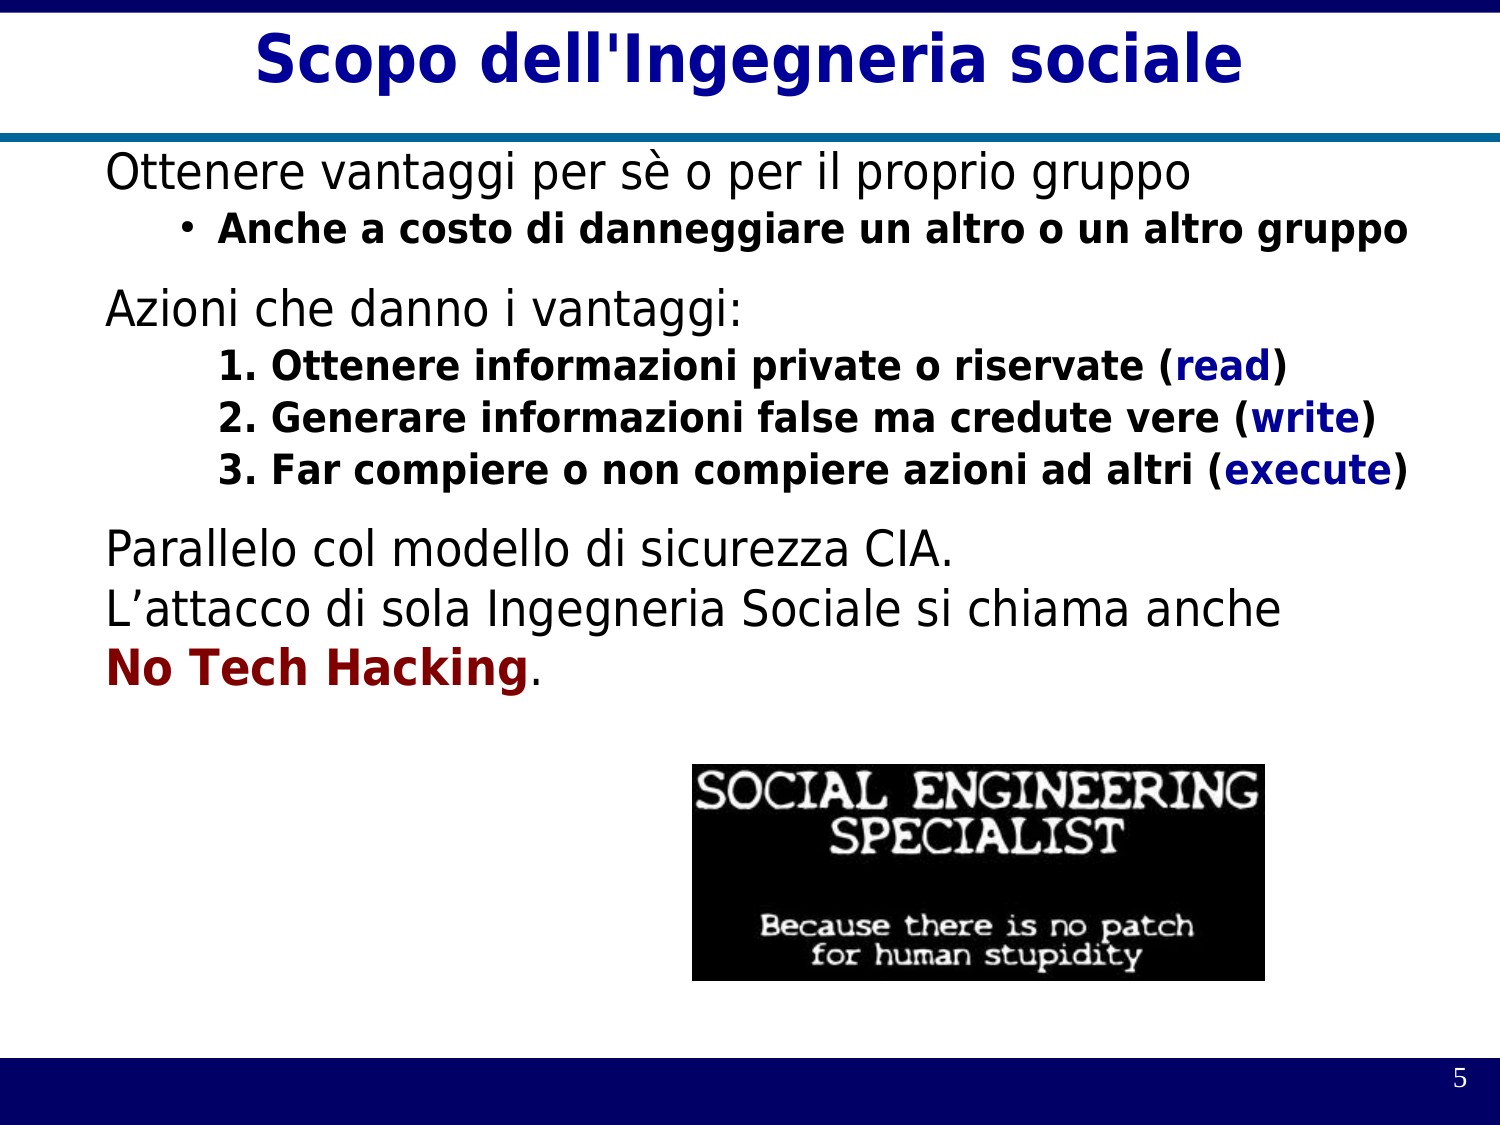

# Scopo dell'Ingegneria sociale
Ottenere vantaggi per sè o per il proprio gruppo
Anche a costo di danneggiare un altro o un altro gruppo
Azioni che danno i vantaggi:
1. Ottenere informazioni private o riservate (read)
2. Generare informazioni false ma credute vere (write)
3. Far compiere o non compiere azioni ad altri (execute)
Parallelo col modello di sicurezza CIA.
L’attacco di sola Ingegneria Sociale si chiama anche
No Tech Hacking.